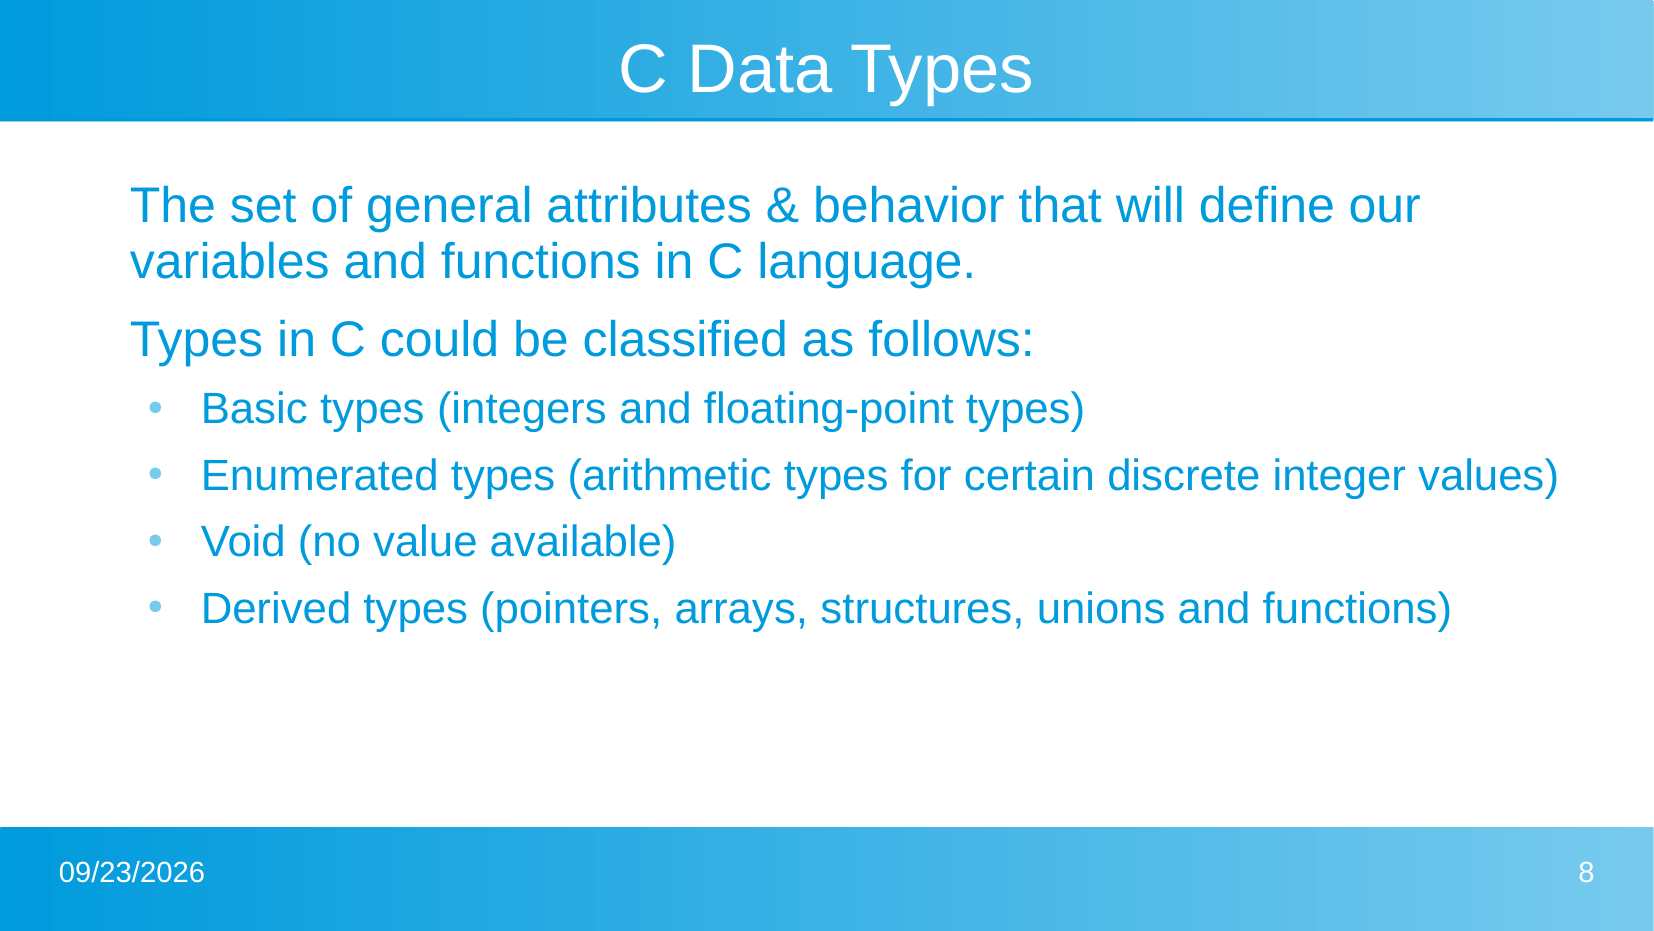

# C Data Types
The set of general attributes & behavior that will define our variables and functions in C language.
Types in C could be classified as follows:
Basic types (integers and floating-point types)
Enumerated types (arithmetic types for certain discrete integer values)
Void (no value available)
Derived types (pointers, arrays, structures, unions and functions)
8